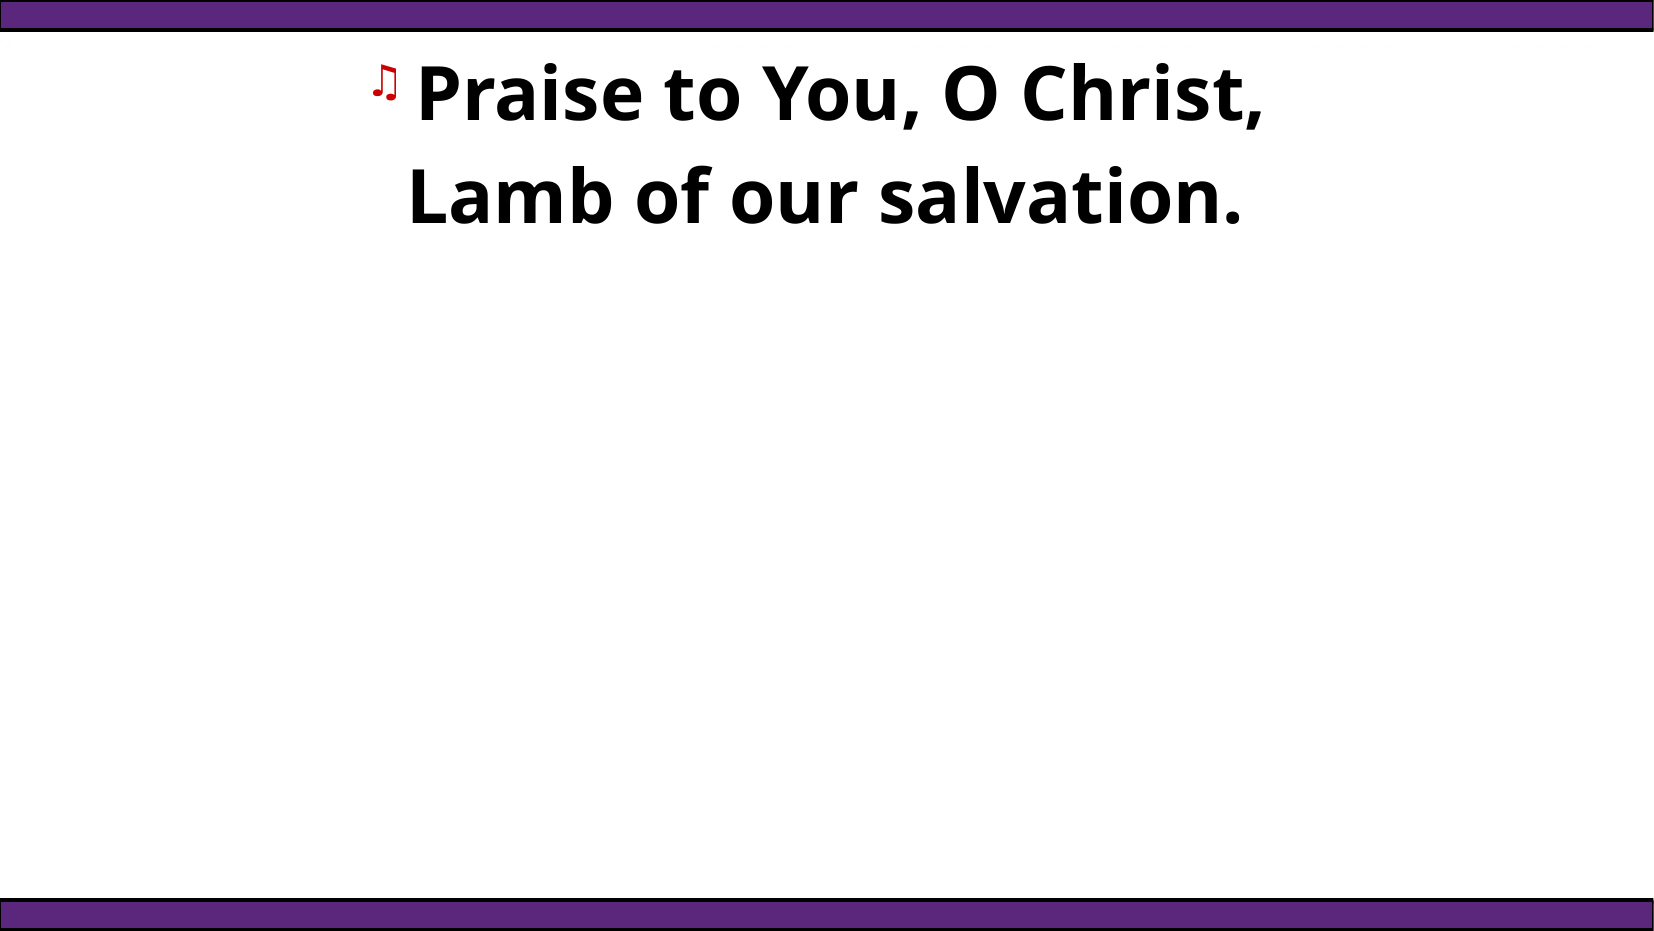

♫ Praise to You, O Christ,
Lamb of our salvation.